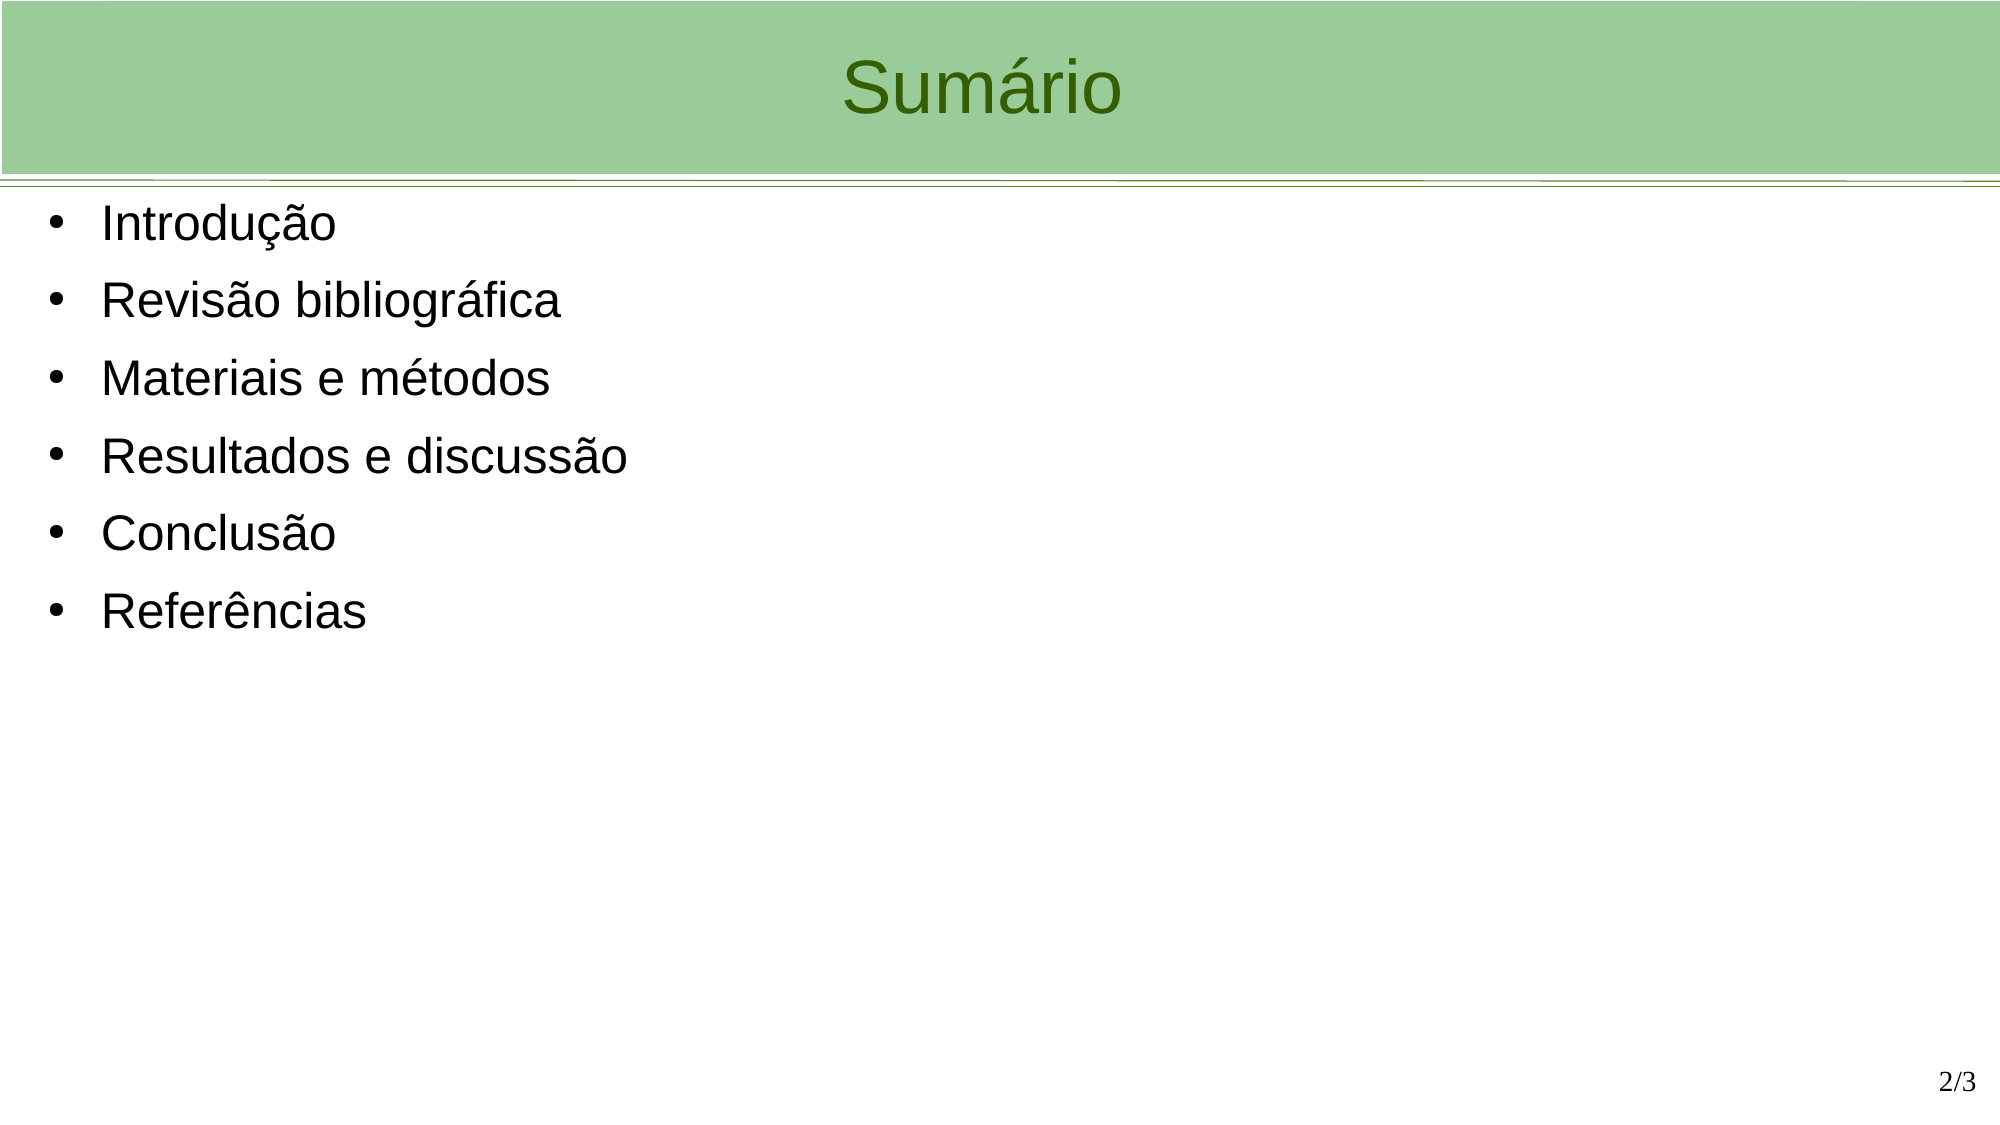

# Sumário
Introdução
Revisão bibliográfica
Materiais e métodos
Resultados e discussão
Conclusão
Referências
2